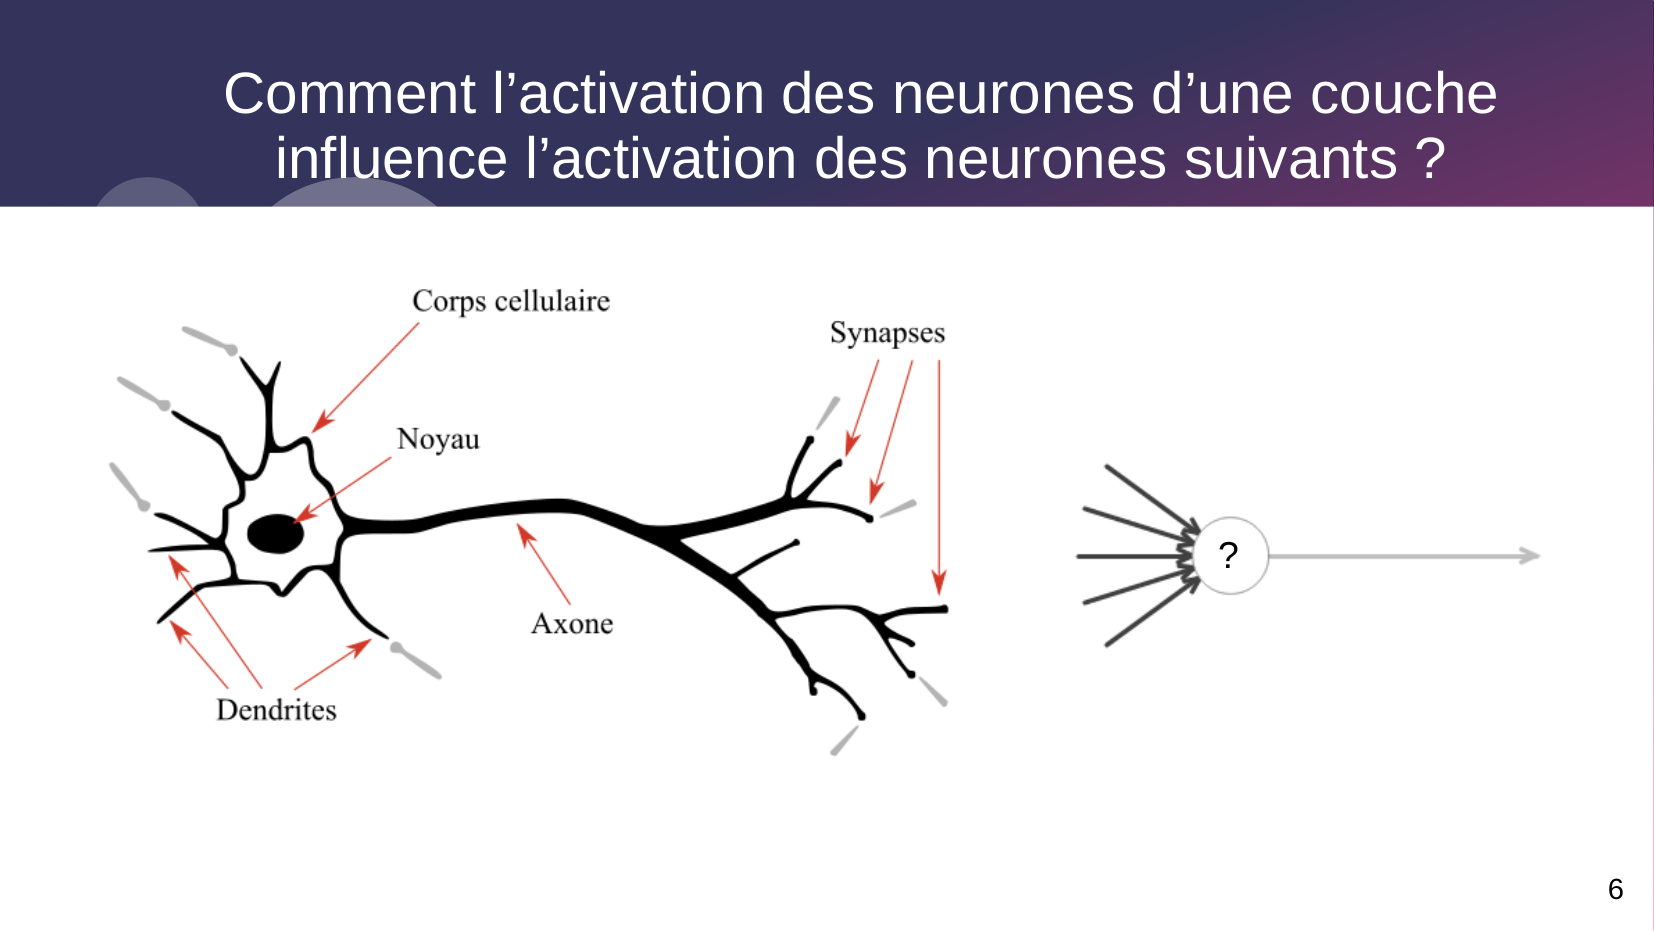

# Comment l’activation des neurones d’une couche influence l’activation des neurones suivants ?
?